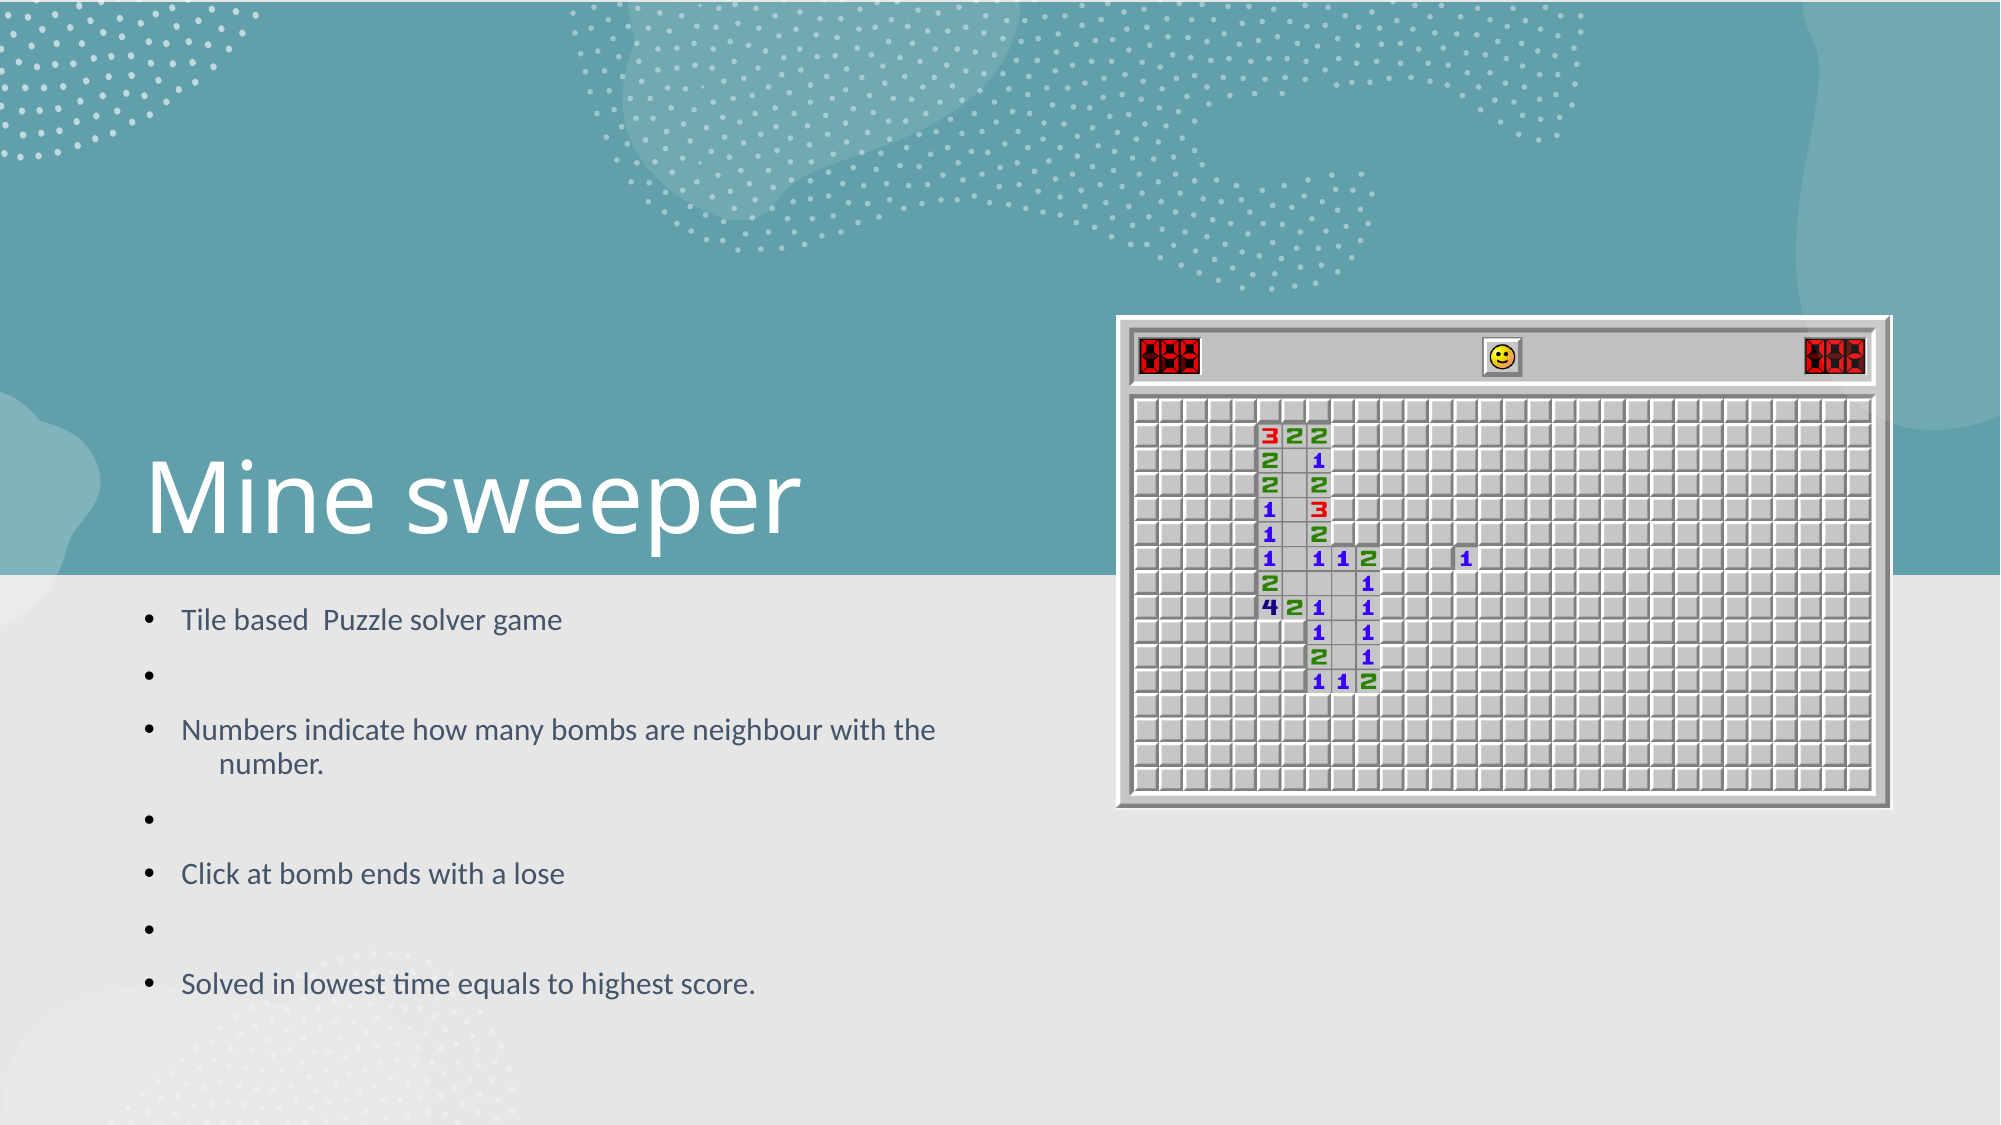

# Mine sweeper
Tile based Puzzle solver game
Numbers indicate how many bombs are neighbour with the number.
Click at bomb ends with a lose
Solved in lowest time equals to highest score.